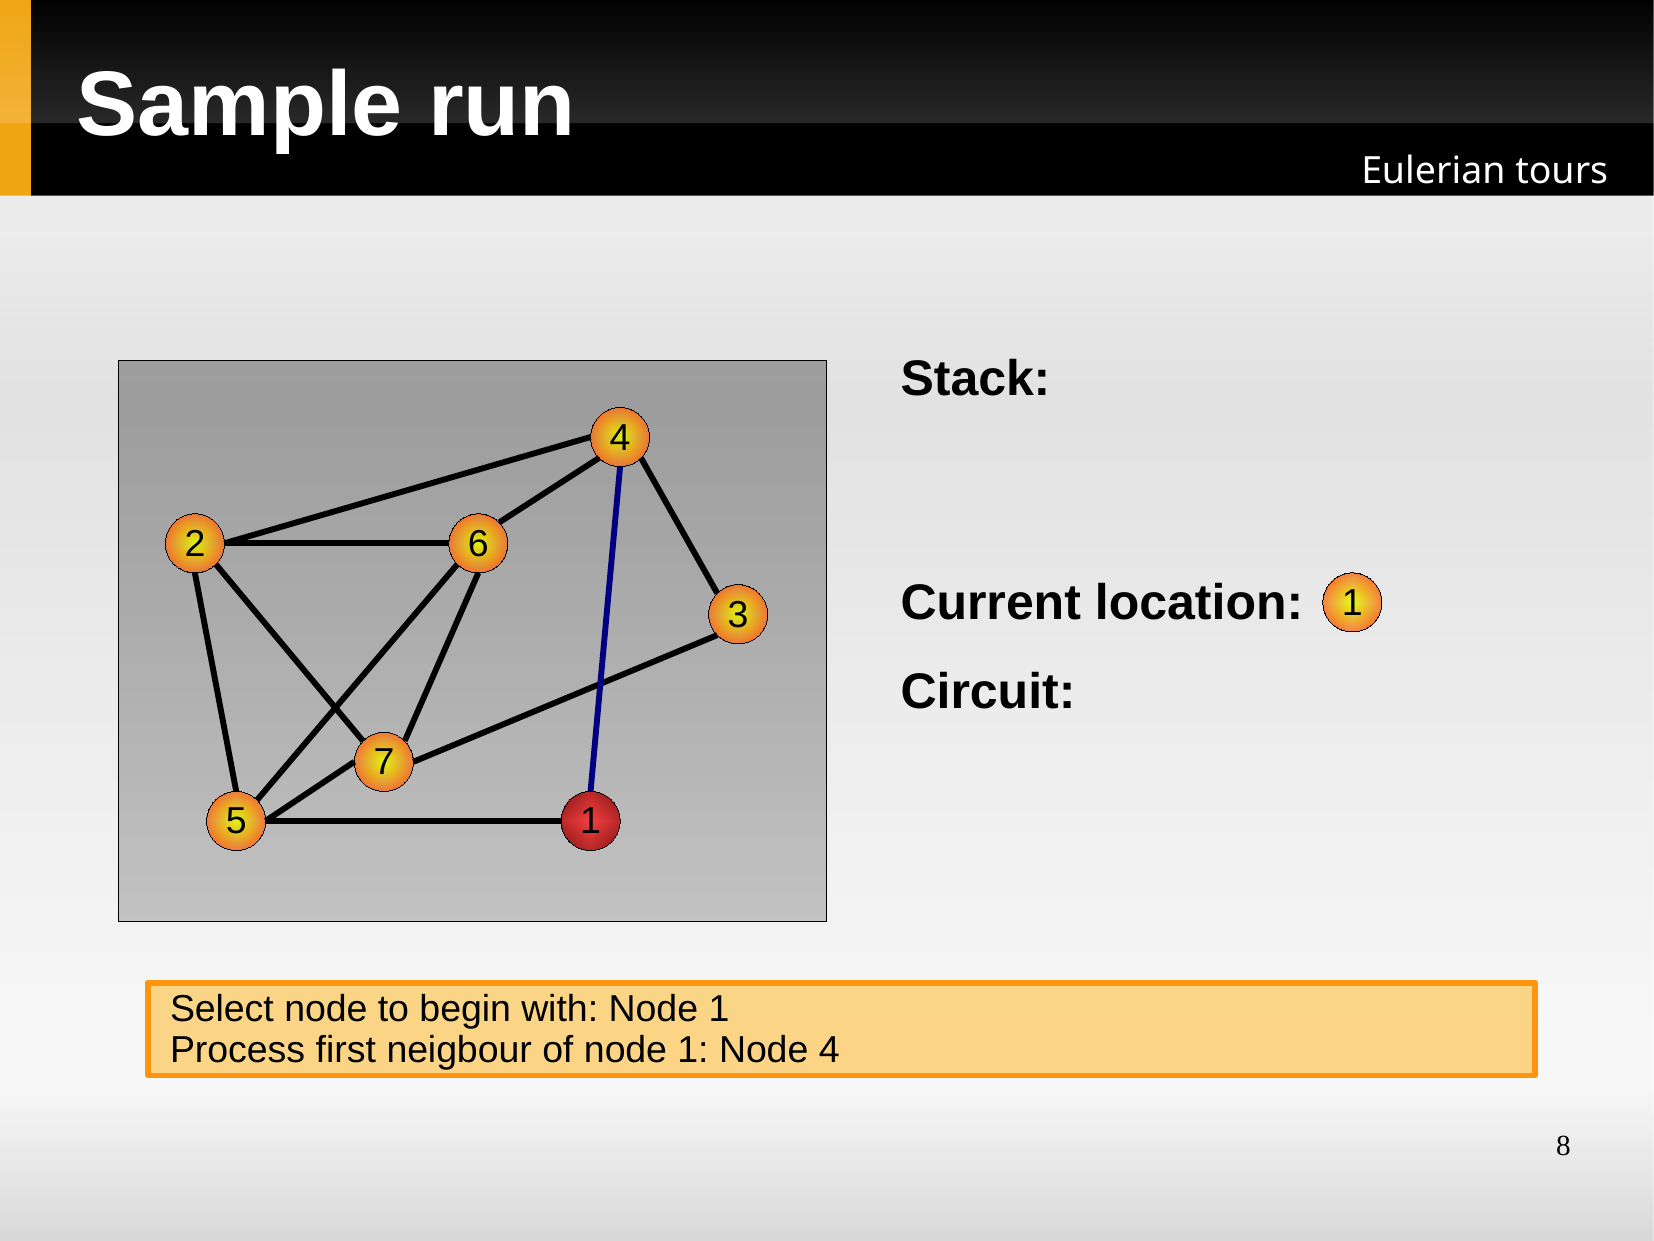

# Sample run
Stack:
4
2
6
Current location:
1
3
Circuit:
7
5
1
 Select node to begin with: Node 1
 Process first neigbour of node 1: Node 4
8